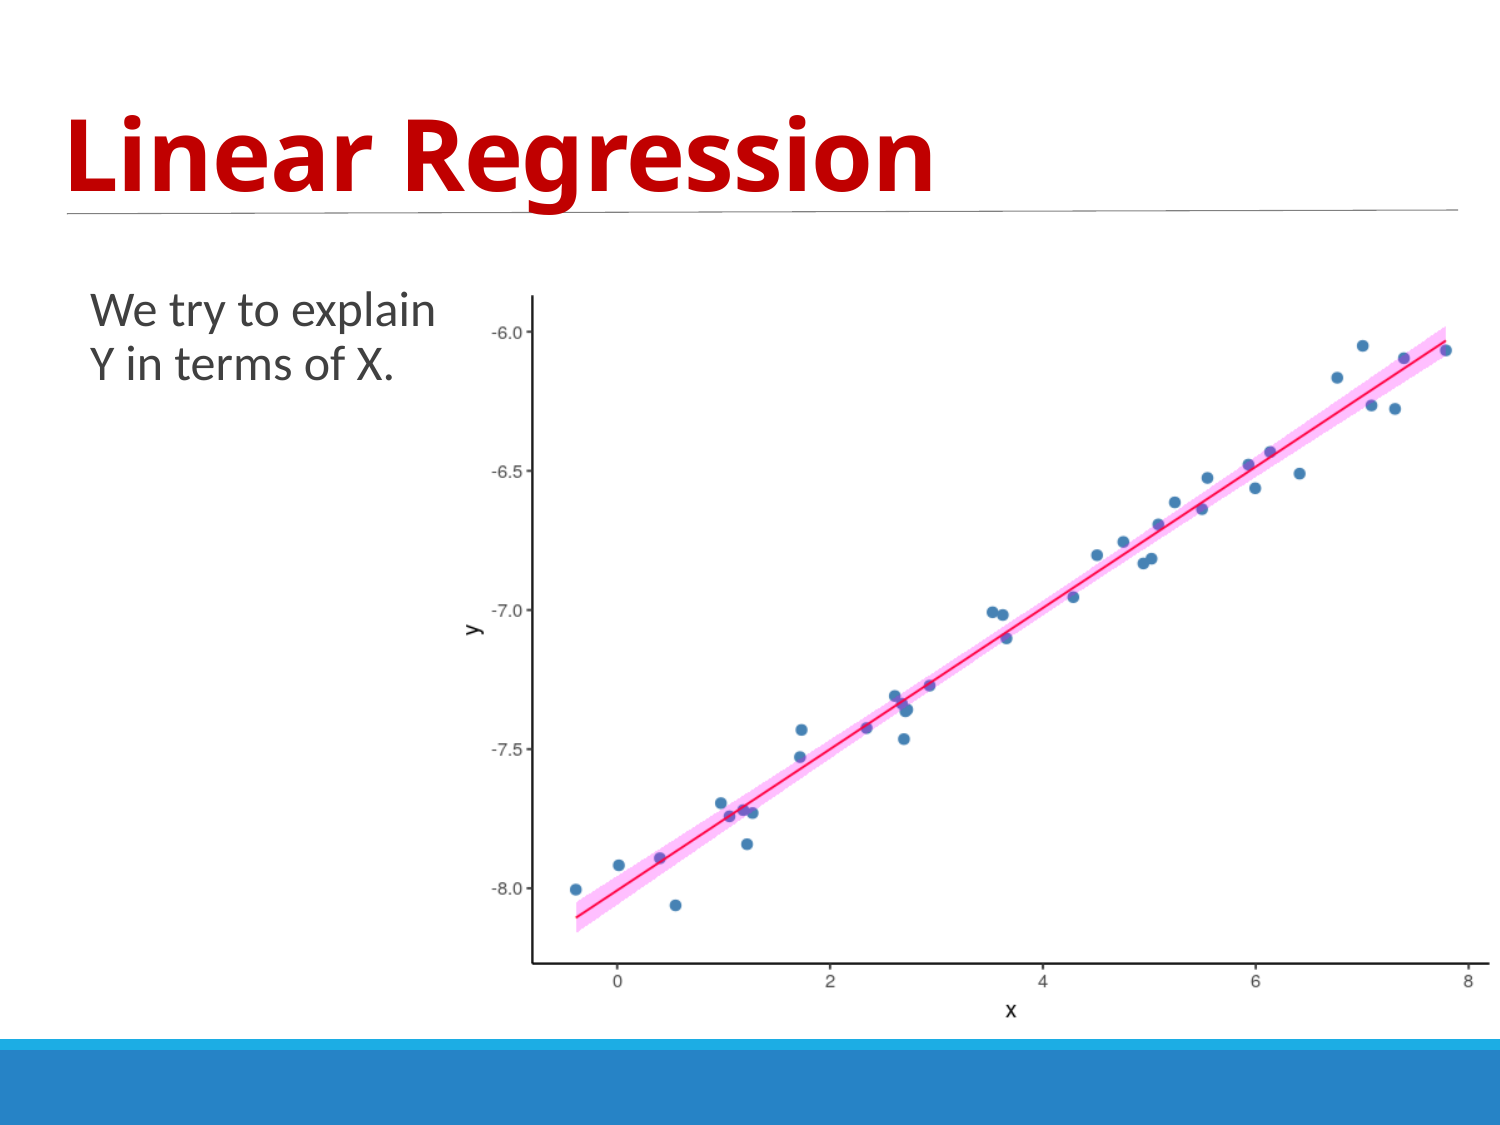

# Linear Regression
We try to explain Y in terms of X.